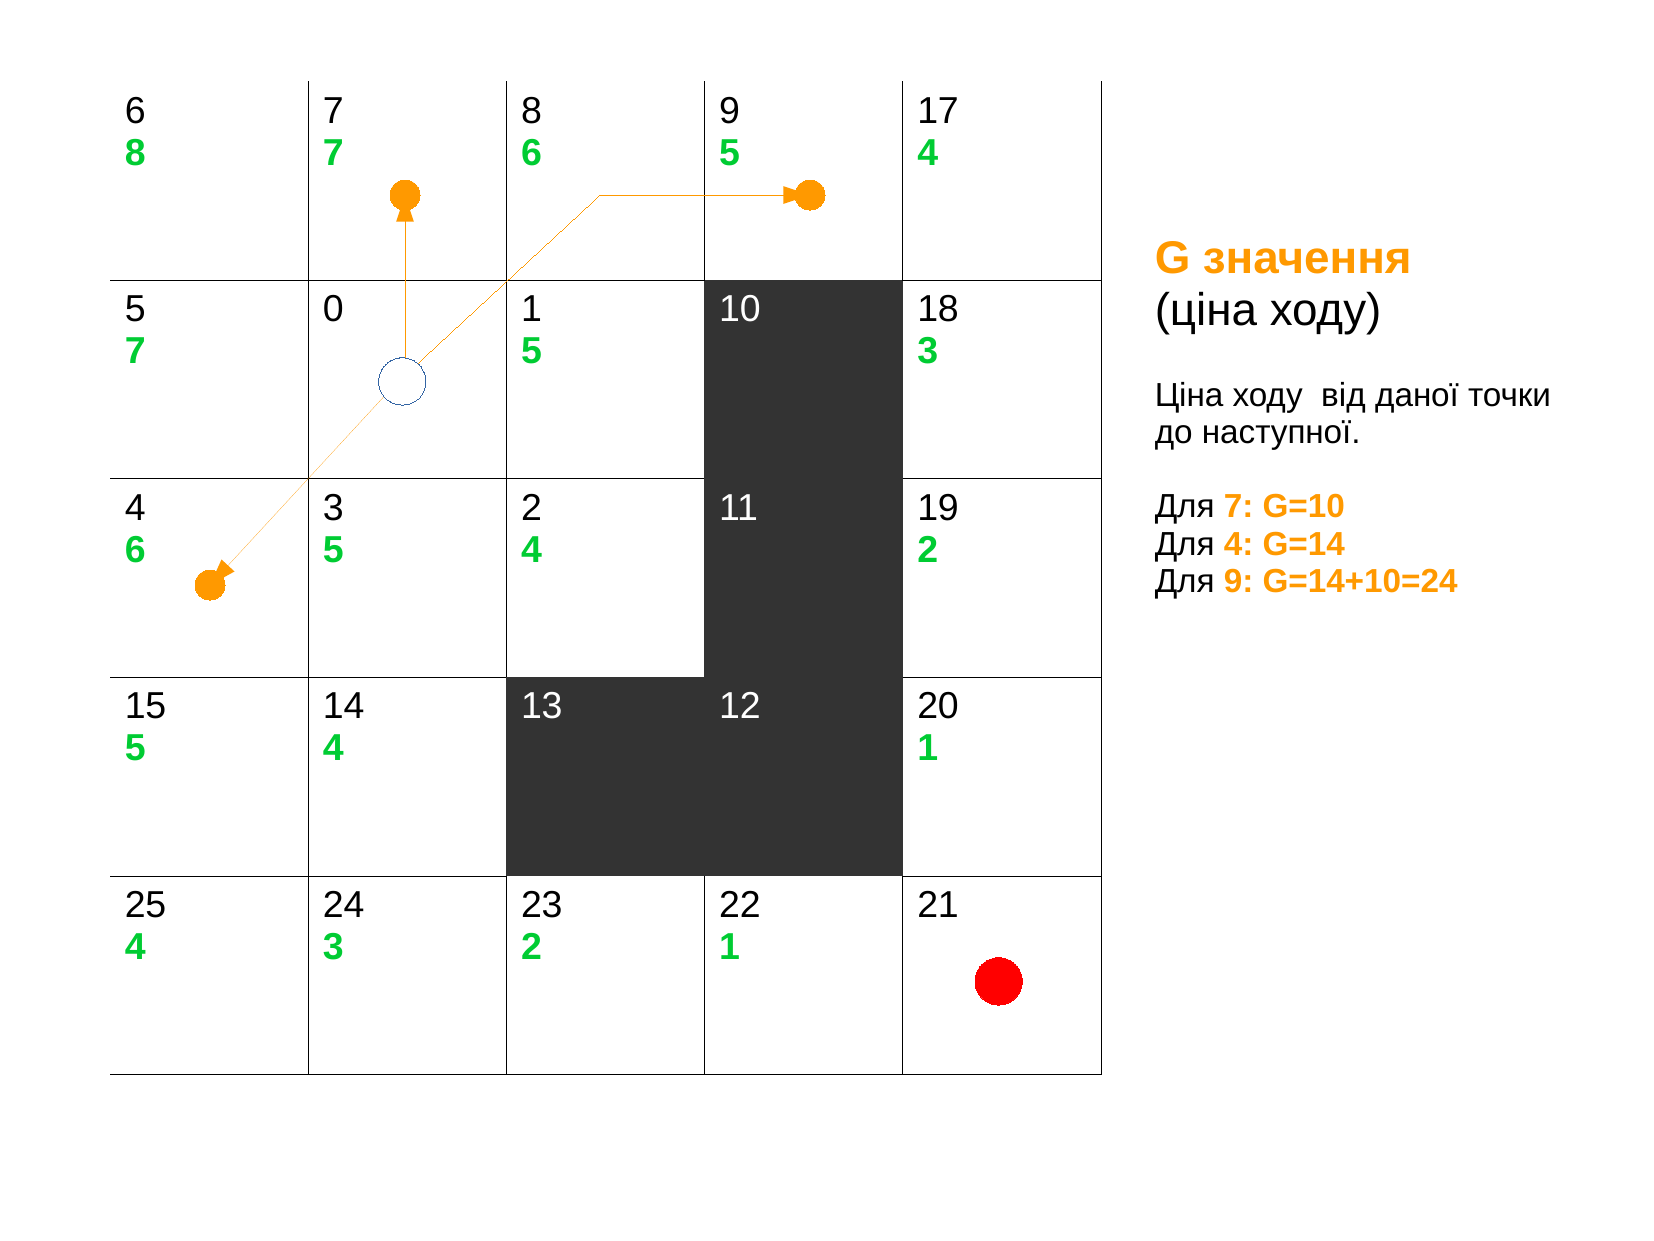

| 6 8 | 7 7 | 8 6 | 9 5 | 17 4 |
| --- | --- | --- | --- | --- |
| 5 7 | 0 | 1 5 | 10 | 18 3 |
| 4 6 | 3 5 | 2 4 | 11 | 19 2 |
| 15 5 | 14 4 | 13 | 12 | 20 1 |
| 25 4 | 24 3 | 23 2 | 22 1 | 21 |
G значення
(ціна ходу)
Ціна ходу від даної точки до наступної.
Для 7: G=10
Для 4: G=14
Для 9: G=14+10=24